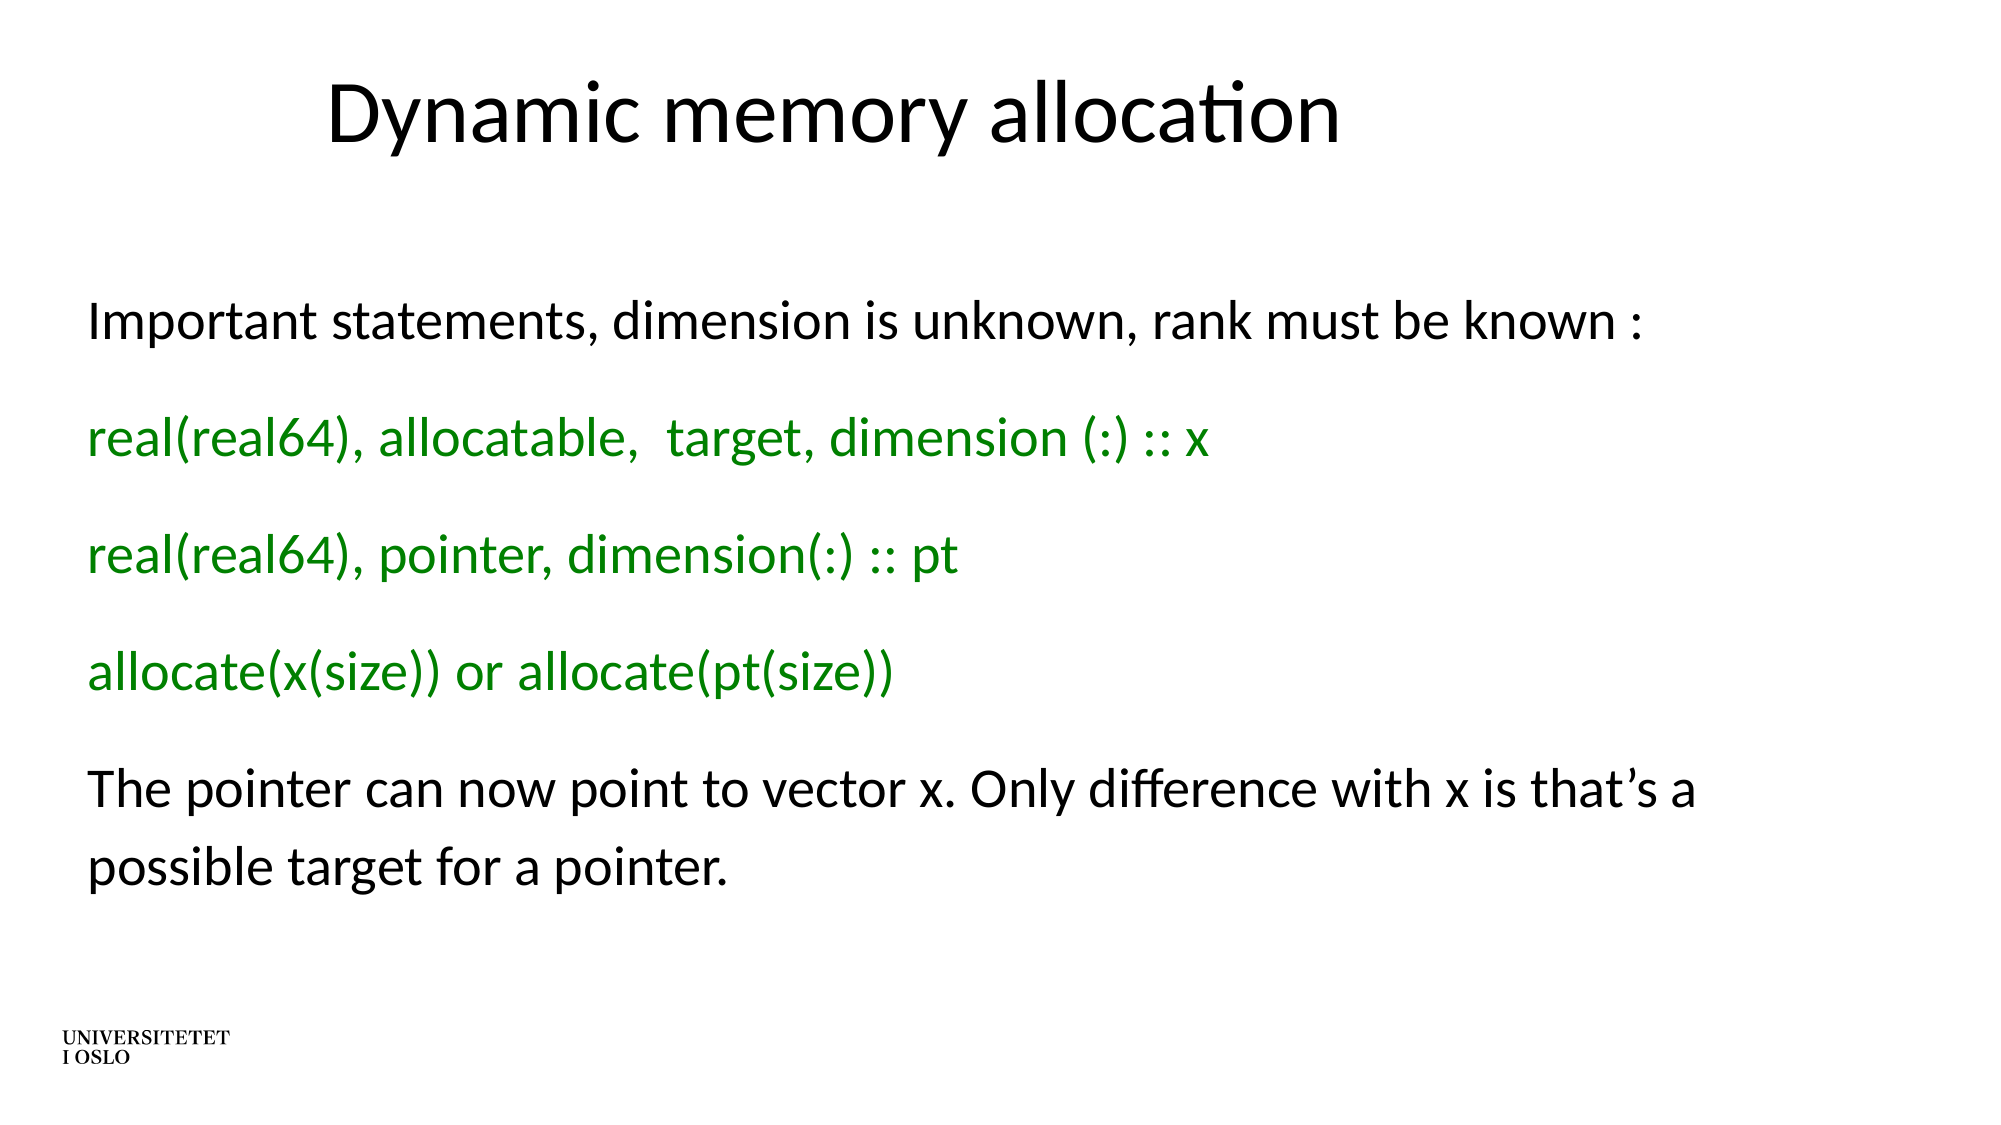

Dynamic memory allocation
Important statements, dimension is unknown, rank must be known :
real(real64), allocatable, target, dimension (:) :: x
real(real64), pointer, dimension(:) :: pt
allocate(x(size)) or allocate(pt(size))
The pointer can now point to vector x. Only difference with x is that’s a possible target for a pointer.